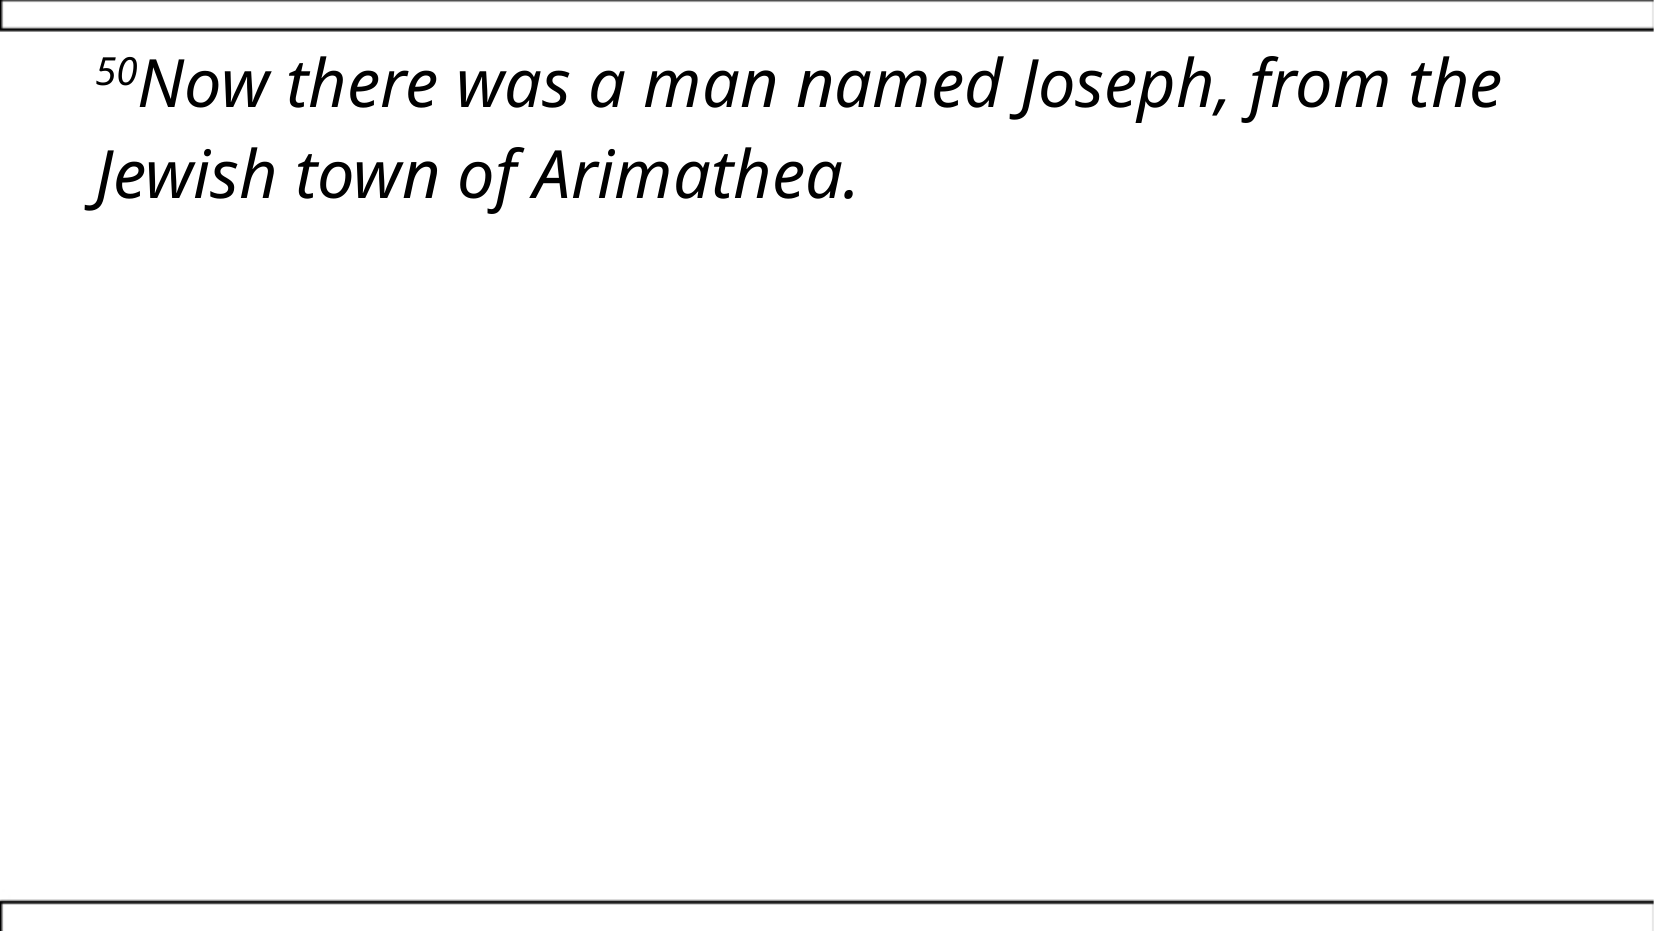

50Now there was a man named Joseph, from the Jewish town of Arimathea.